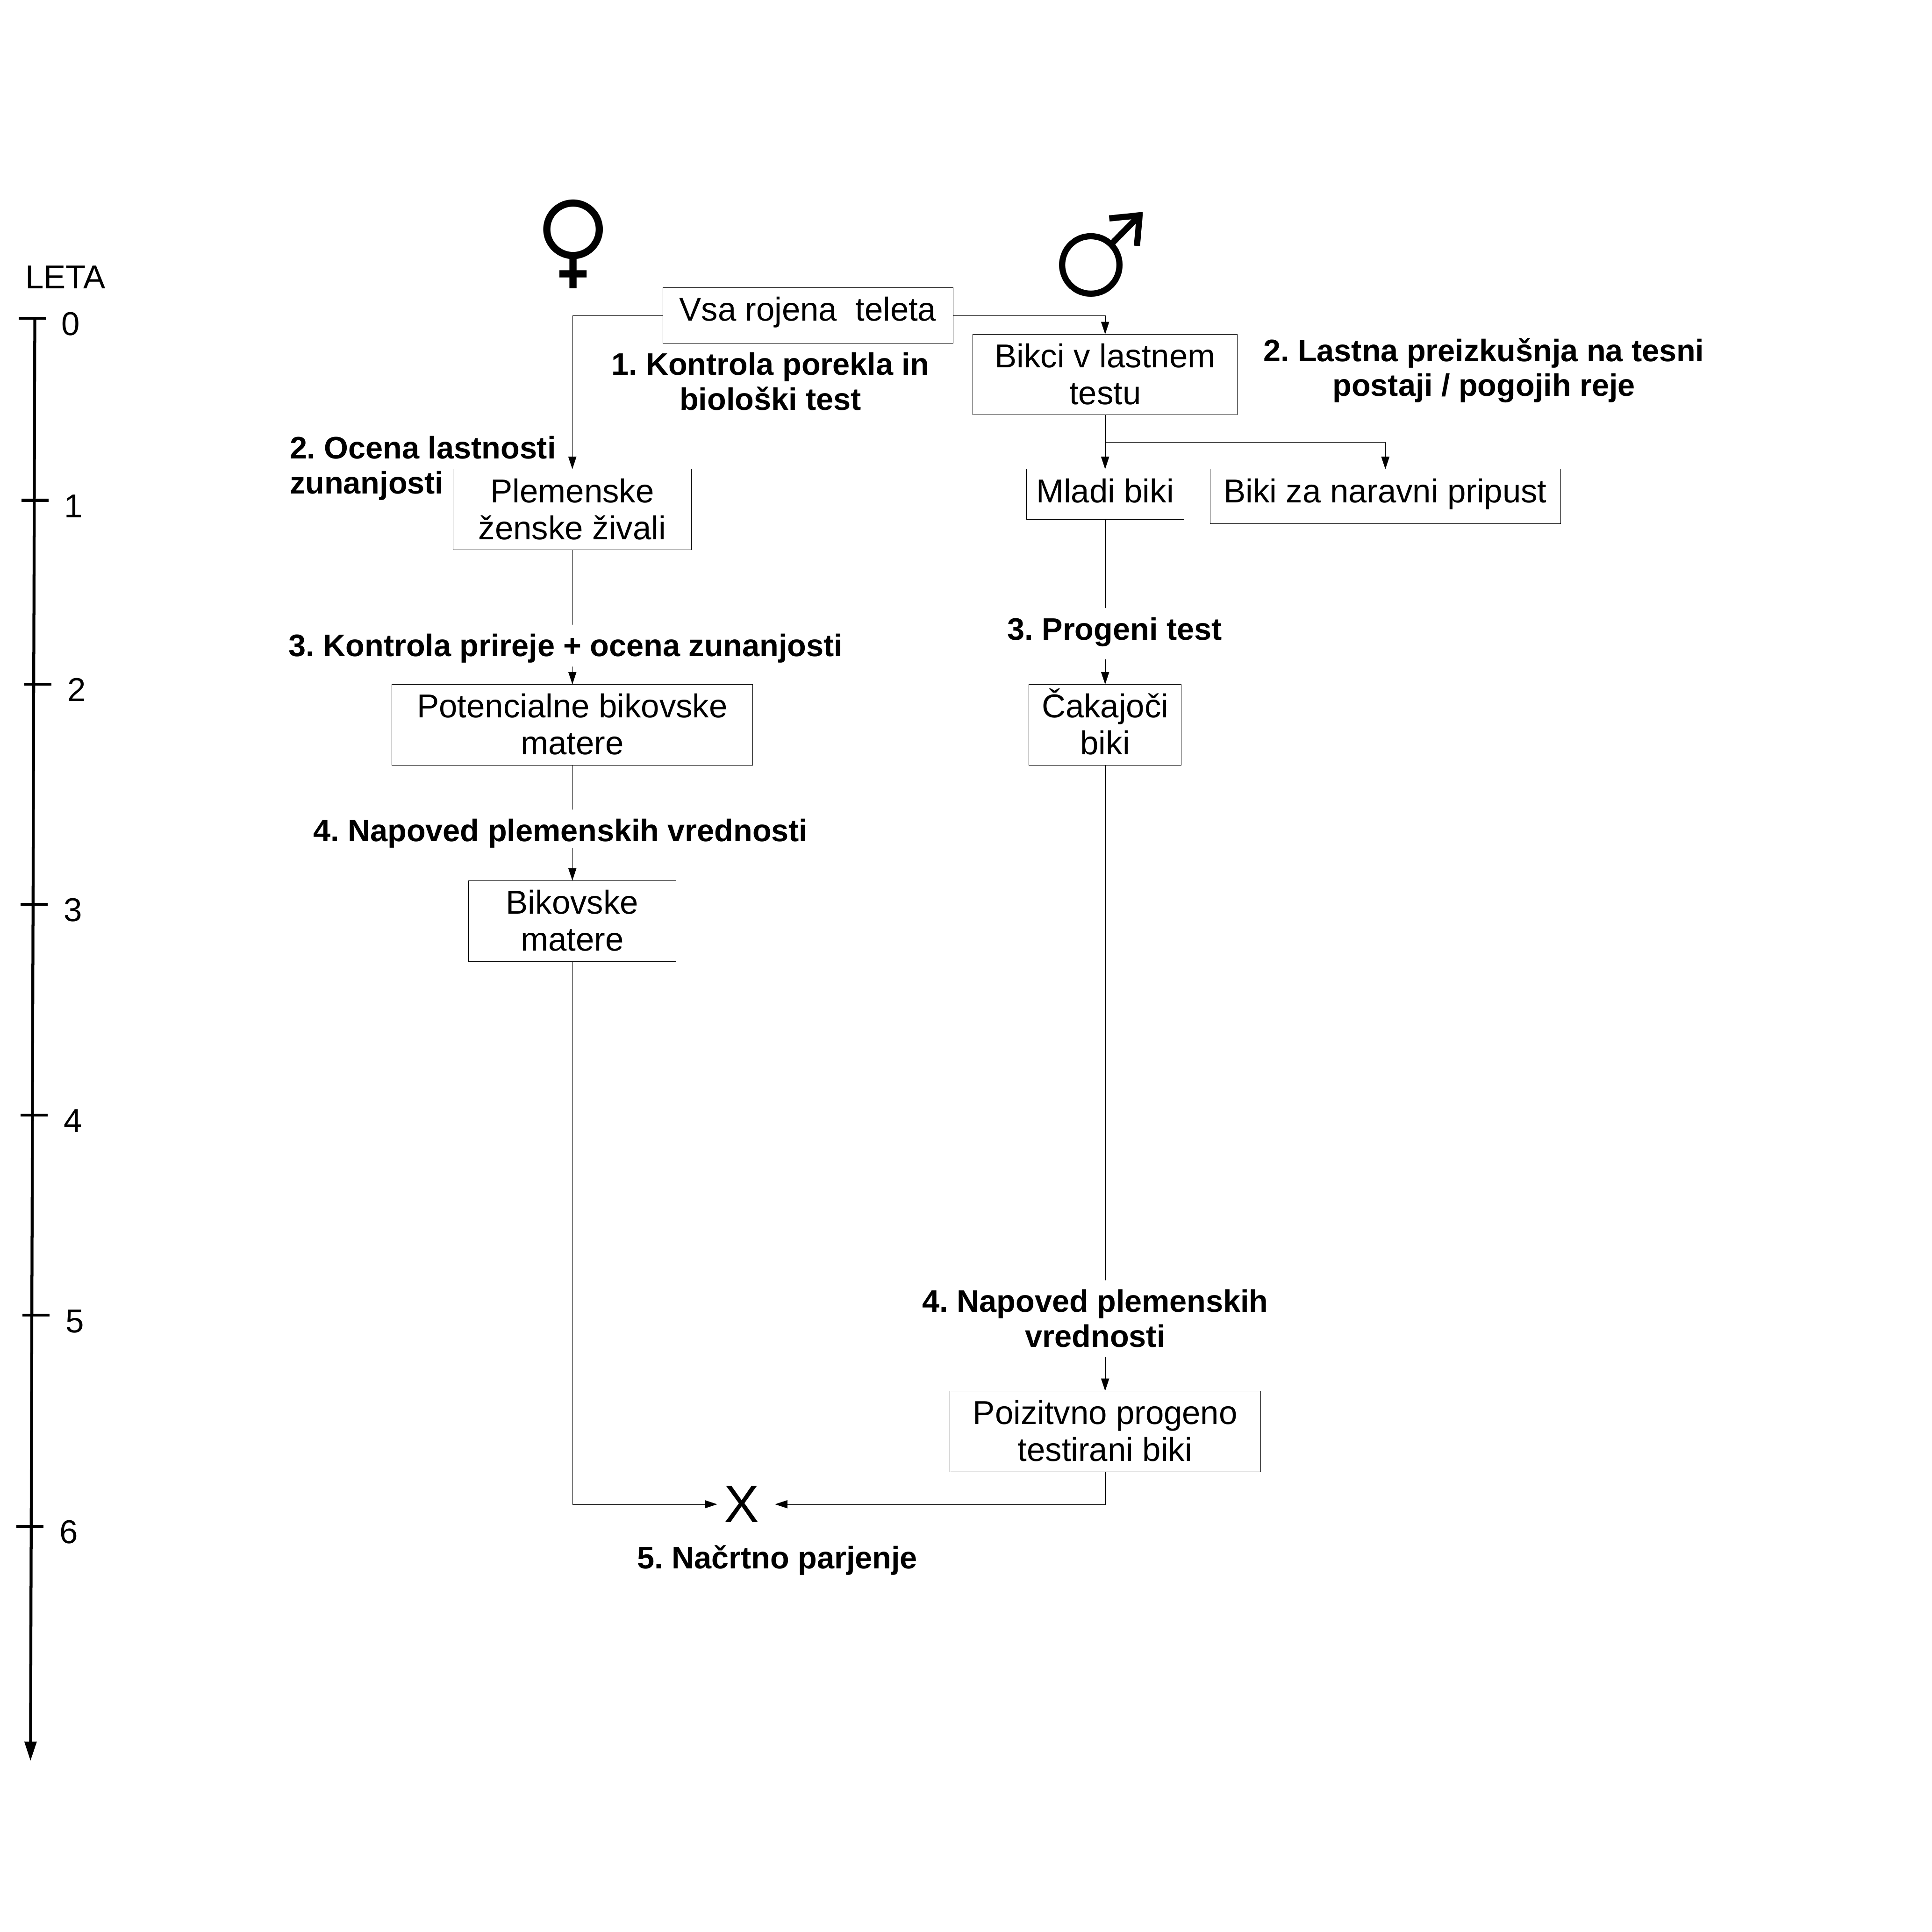

LETA
Vsa rojena teleta
0
2. Lastna preizkušnja na tesni postaji / pogojih reje
Bikci v lastnem testu
1. Kontrola porekla in biološki test
2. Ocena lastnosti zunanjosti
Plemenske ženske živali
Mladi biki
Biki za naravni pripust
1
3. Progeni test
3. Kontrola prireje + ocena zunanjosti
2
Potencialne bikovske matere
Čakajoči biki
4. Napoved plemenskih vrednosti
Bikovske matere
3
4
4. Napoved plemenskih vrednosti
5
Poizitvno progeno testirani biki
X
6
5. Načrtno parjenje